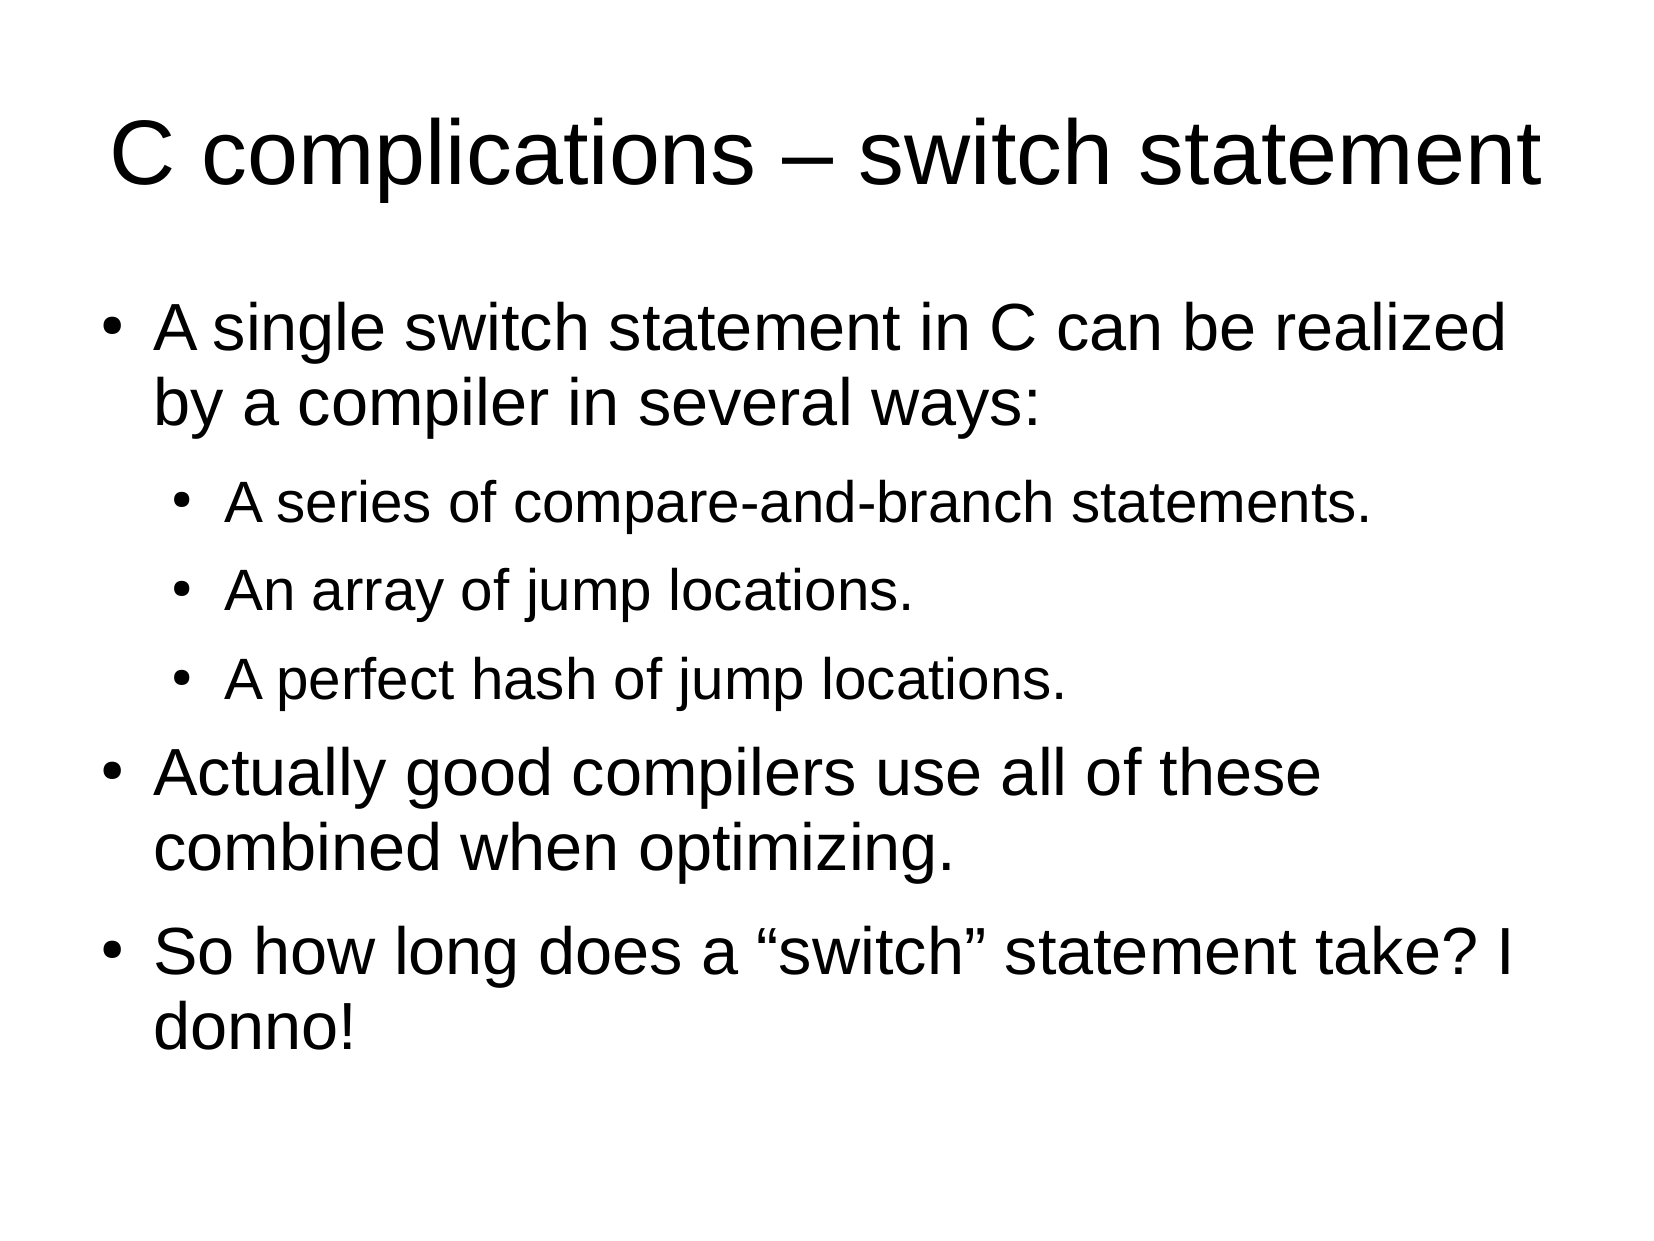

# C complications – switch statement
A single switch statement in C can be realized by a compiler in several ways:
A series of compare-and-branch statements.
An array of jump locations.
A perfect hash of jump locations.
Actually good compilers use all of these combined when optimizing.
So how long does a “switch” statement take? I donno!